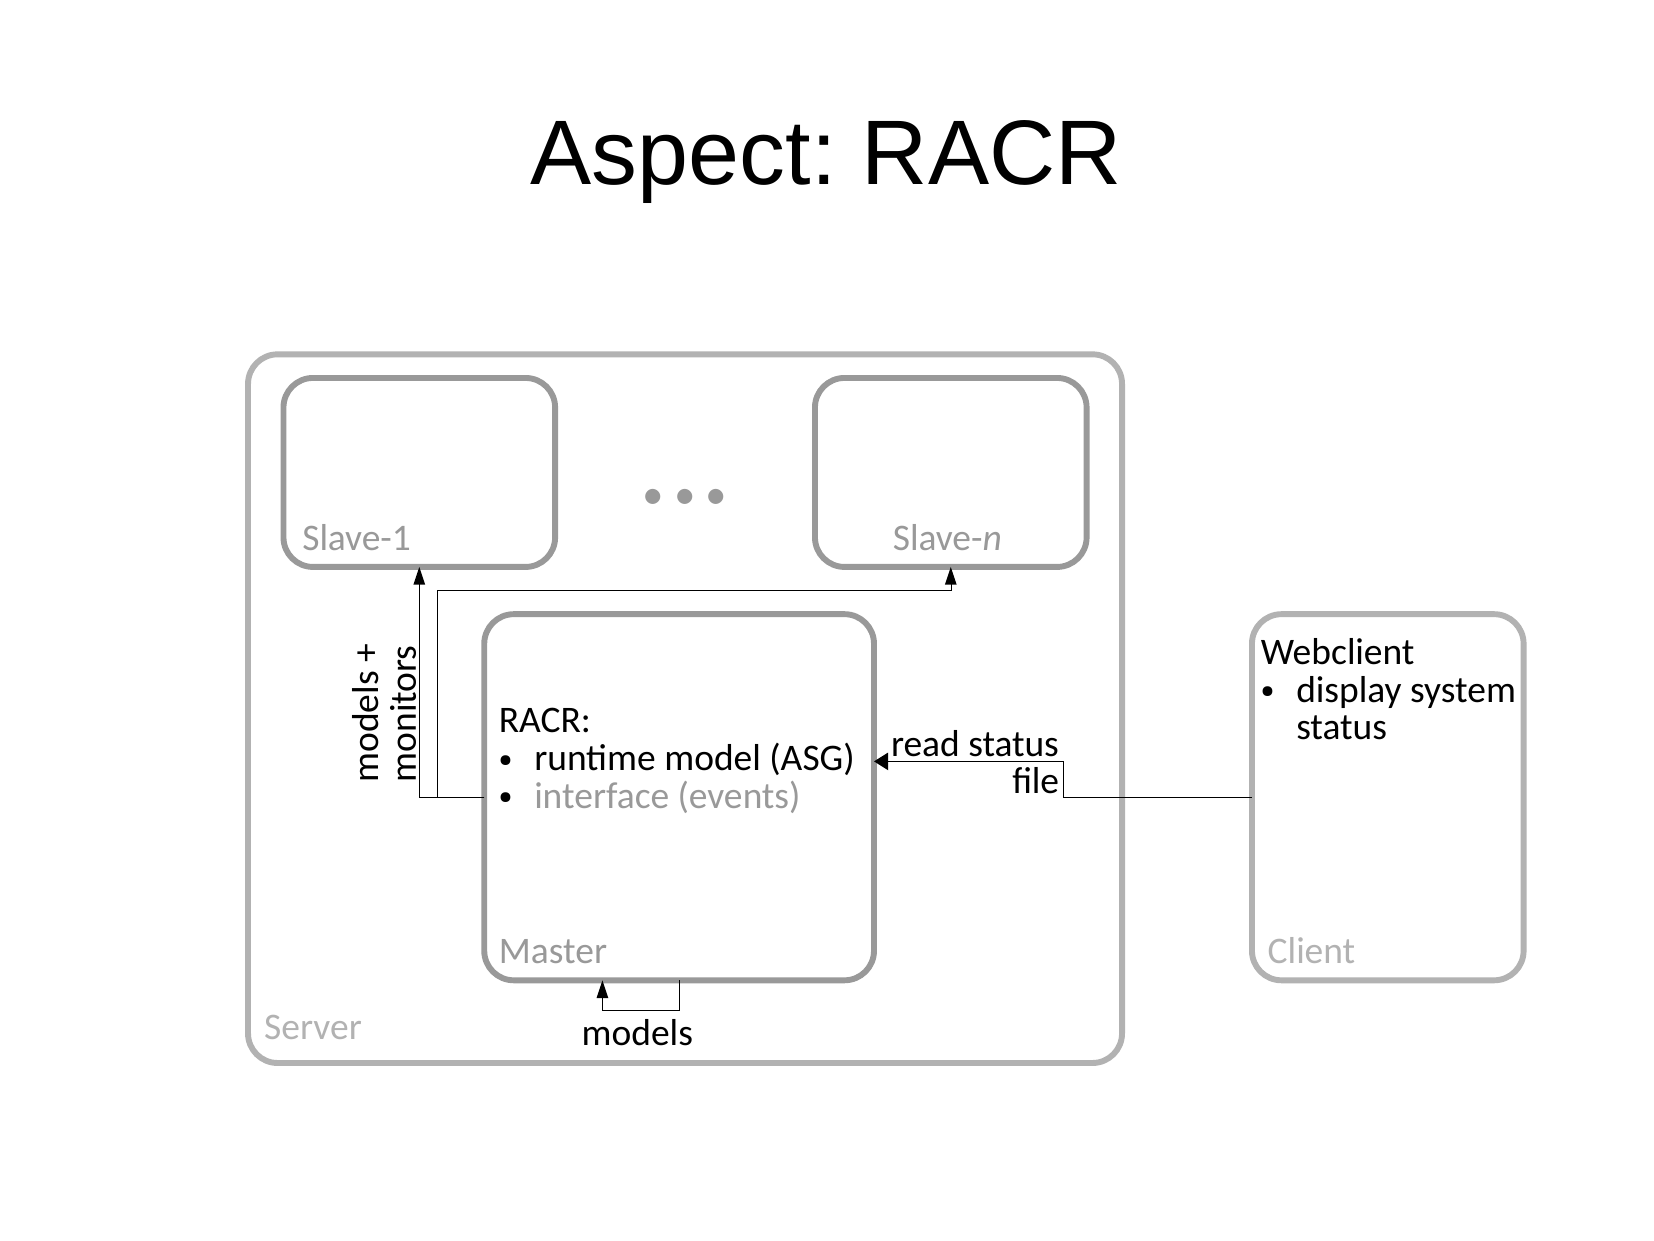

# Aspect: RACR
Webclient
display system status
models +
monitors
RACR:
runtime model (ASG)
interface (events)
read status
file
models